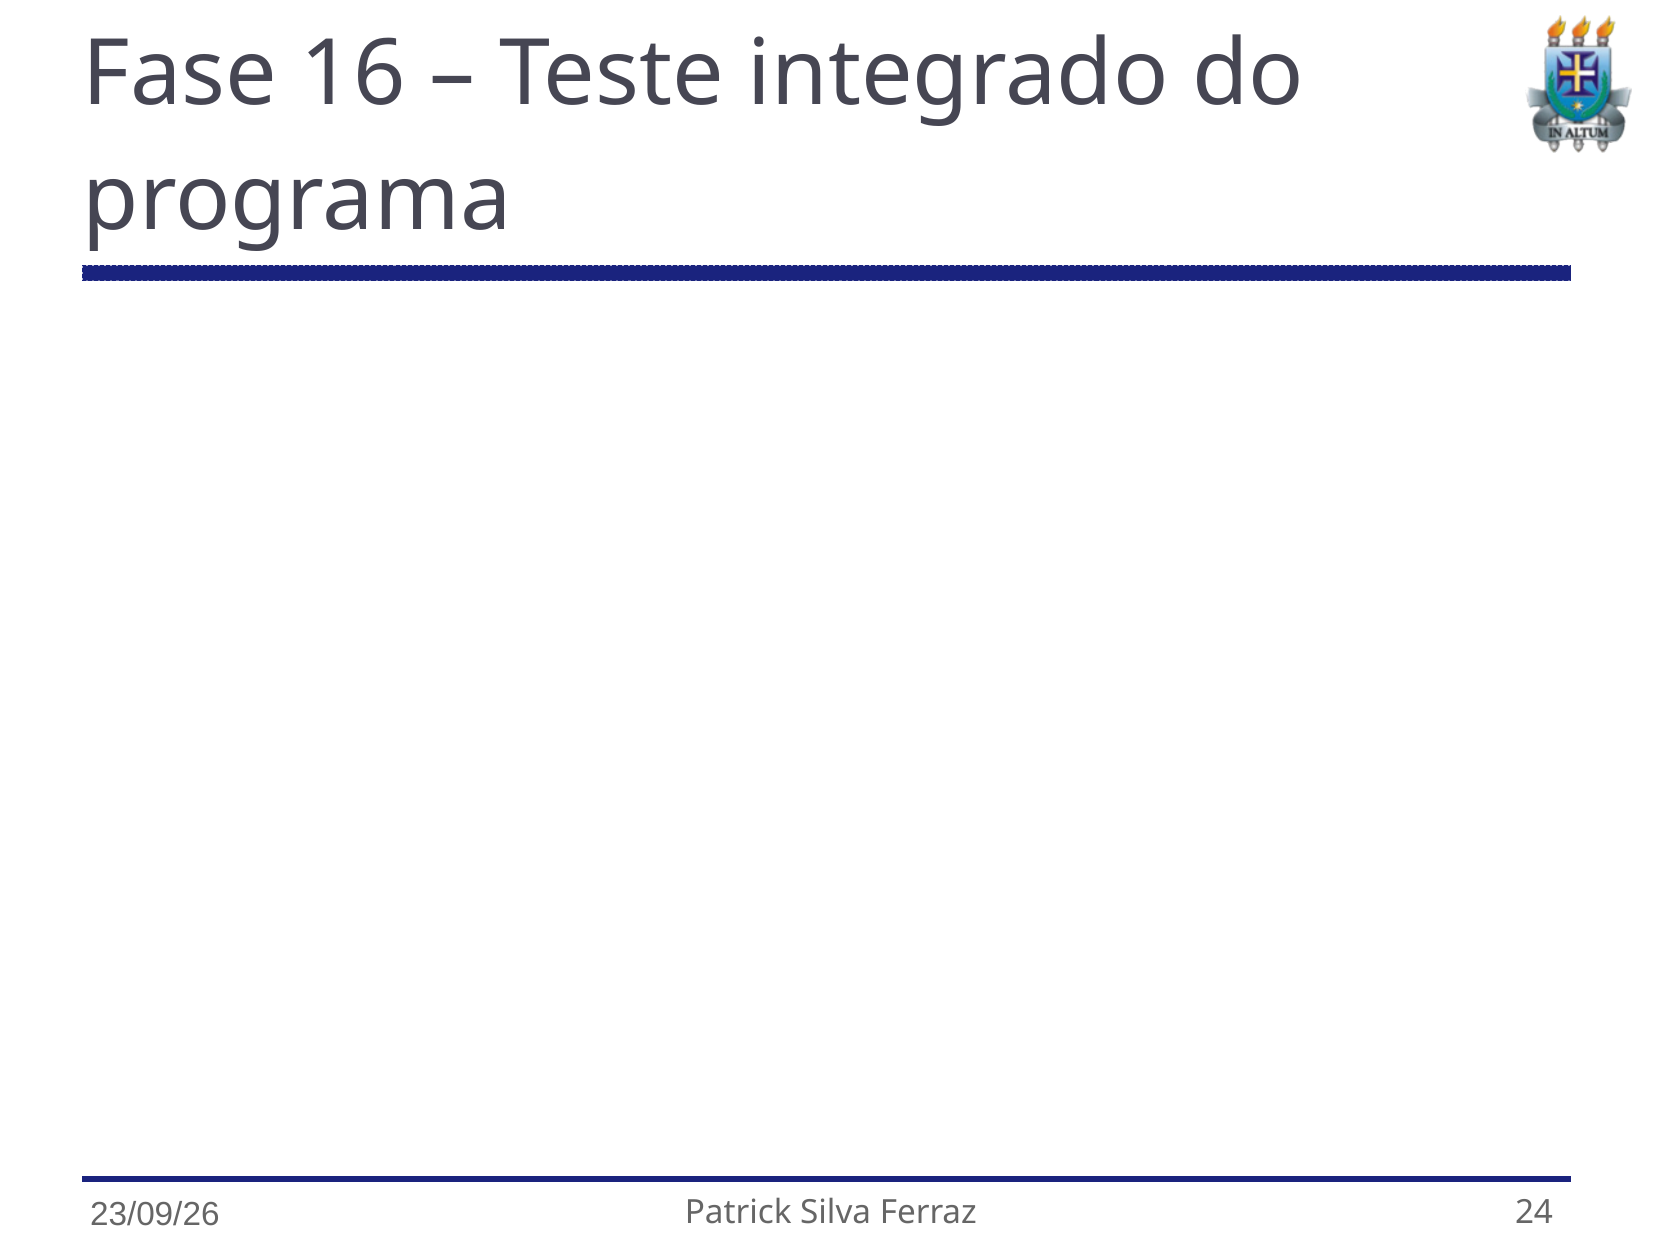

# Fase 16 – Teste integrado do programa